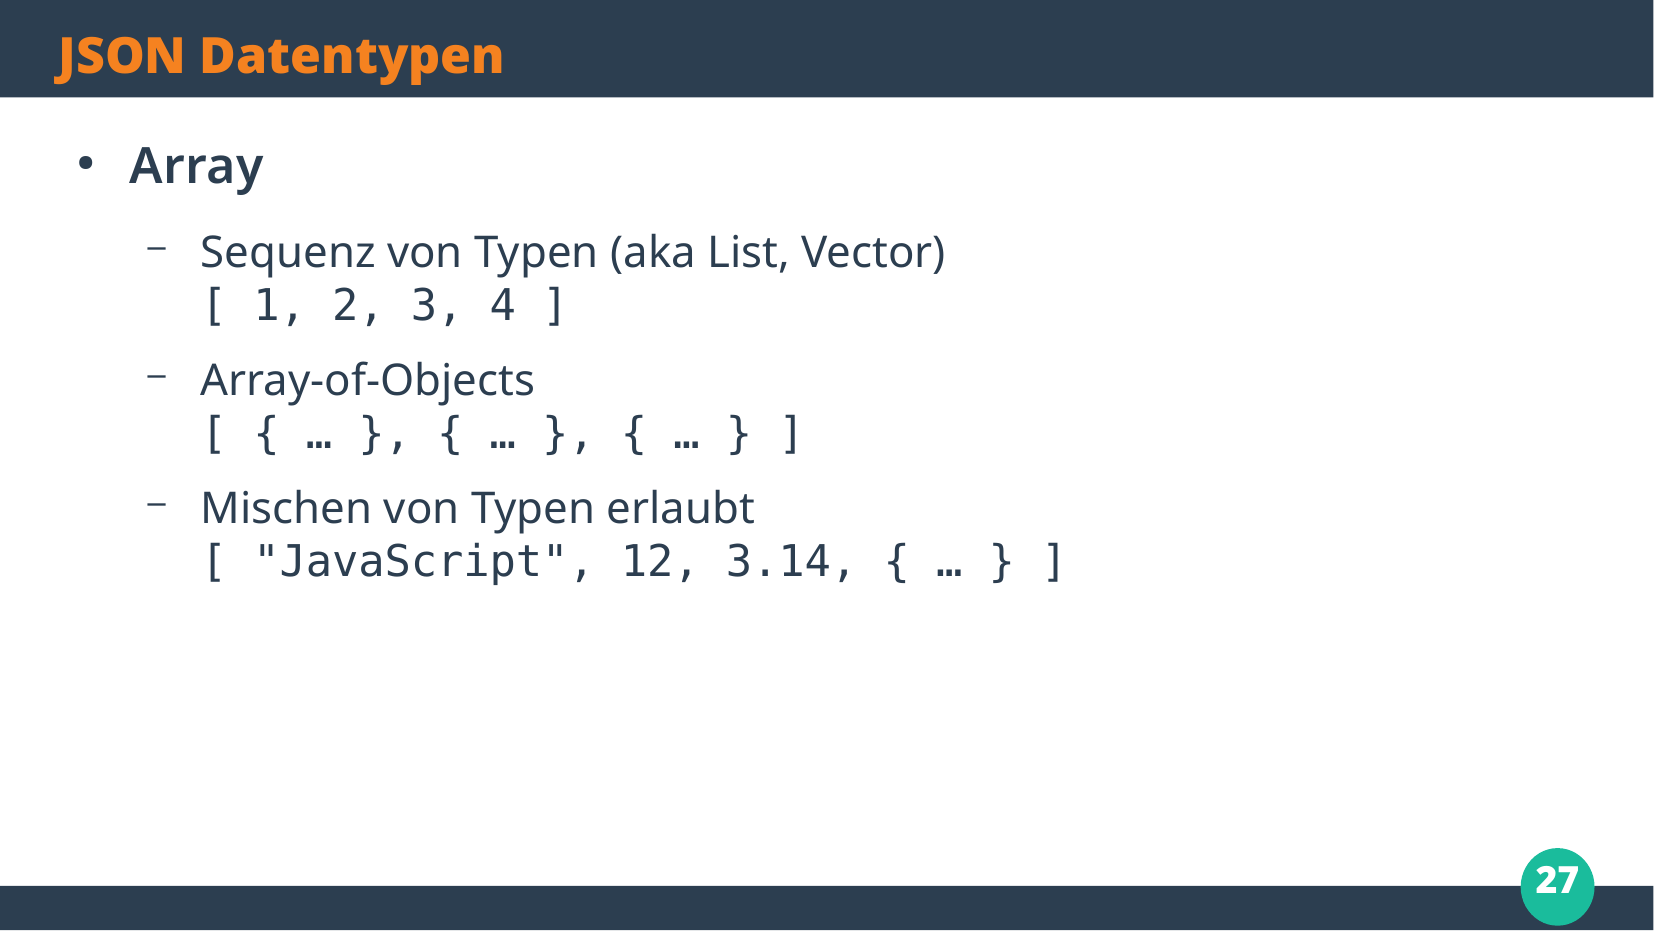

# JSON Datentypen
Array
Sequenz von Typen (aka List, Vector)
[ 1, 2, 3, 4 ]
Array-of-Objects
[ { … }, { … }, { … } ]
Mischen von Typen erlaubt
[ "JavaScript", 12, 3.14, { … } ]
27